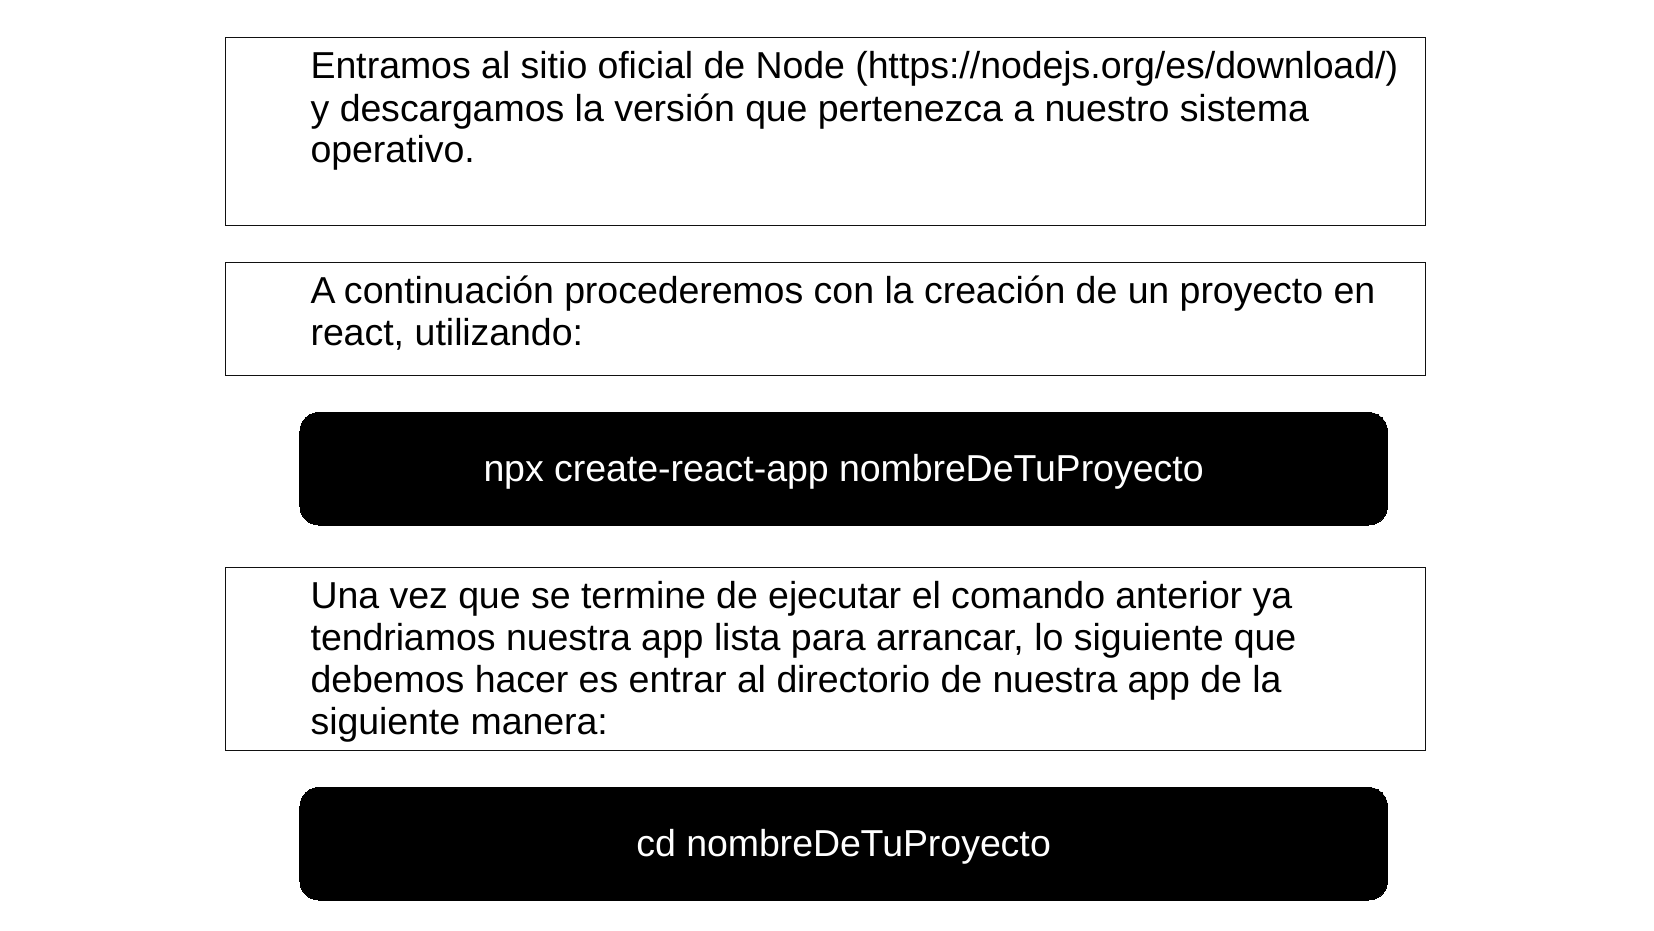

Entramos al sitio oficial de Node (https://nodejs.org/es/download/) y descargamos la versión que pertenezca a nuestro sistema operativo.
A continuación procederemos con la creación de un proyecto en react, utilizando:
npx create-react-app nombreDeTuProyecto
Una vez que se termine de ejecutar el comando anterior ya tendriamos nuestra app lista para arrancar, lo siguiente que debemos hacer es entrar al directorio de nuestra app de la siguiente manera:
cd nombreDeTuProyecto